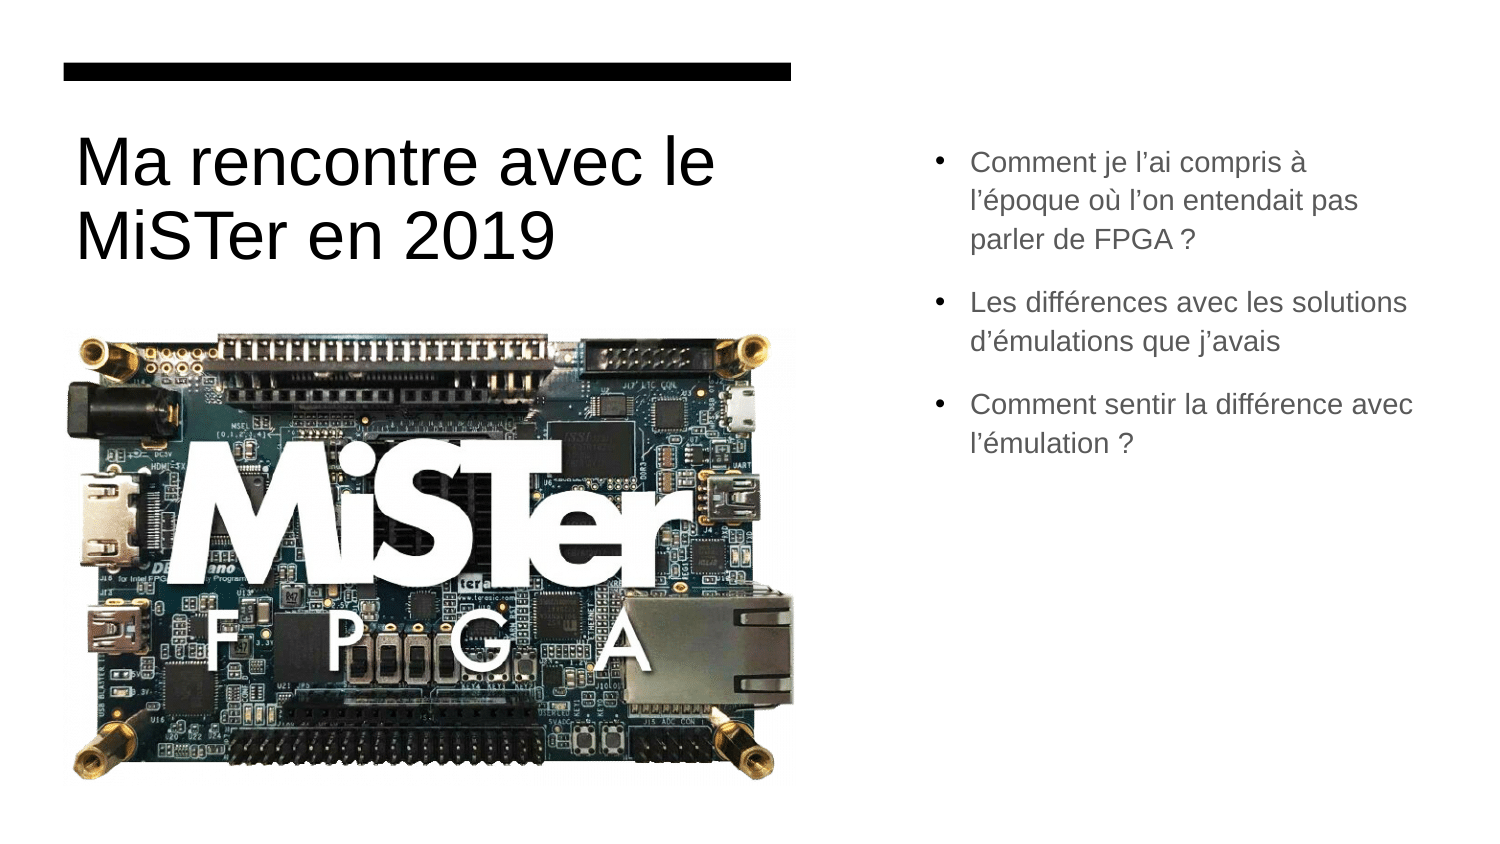

# Ma rencontre avec le MiSTer en 2019
Comment je l’ai compris à l’époque où l’on entendait pas parler de FPGA ?
Les différences avec les solutions d’émulations que j’avais
Comment sentir la différence avec l’émulation ?